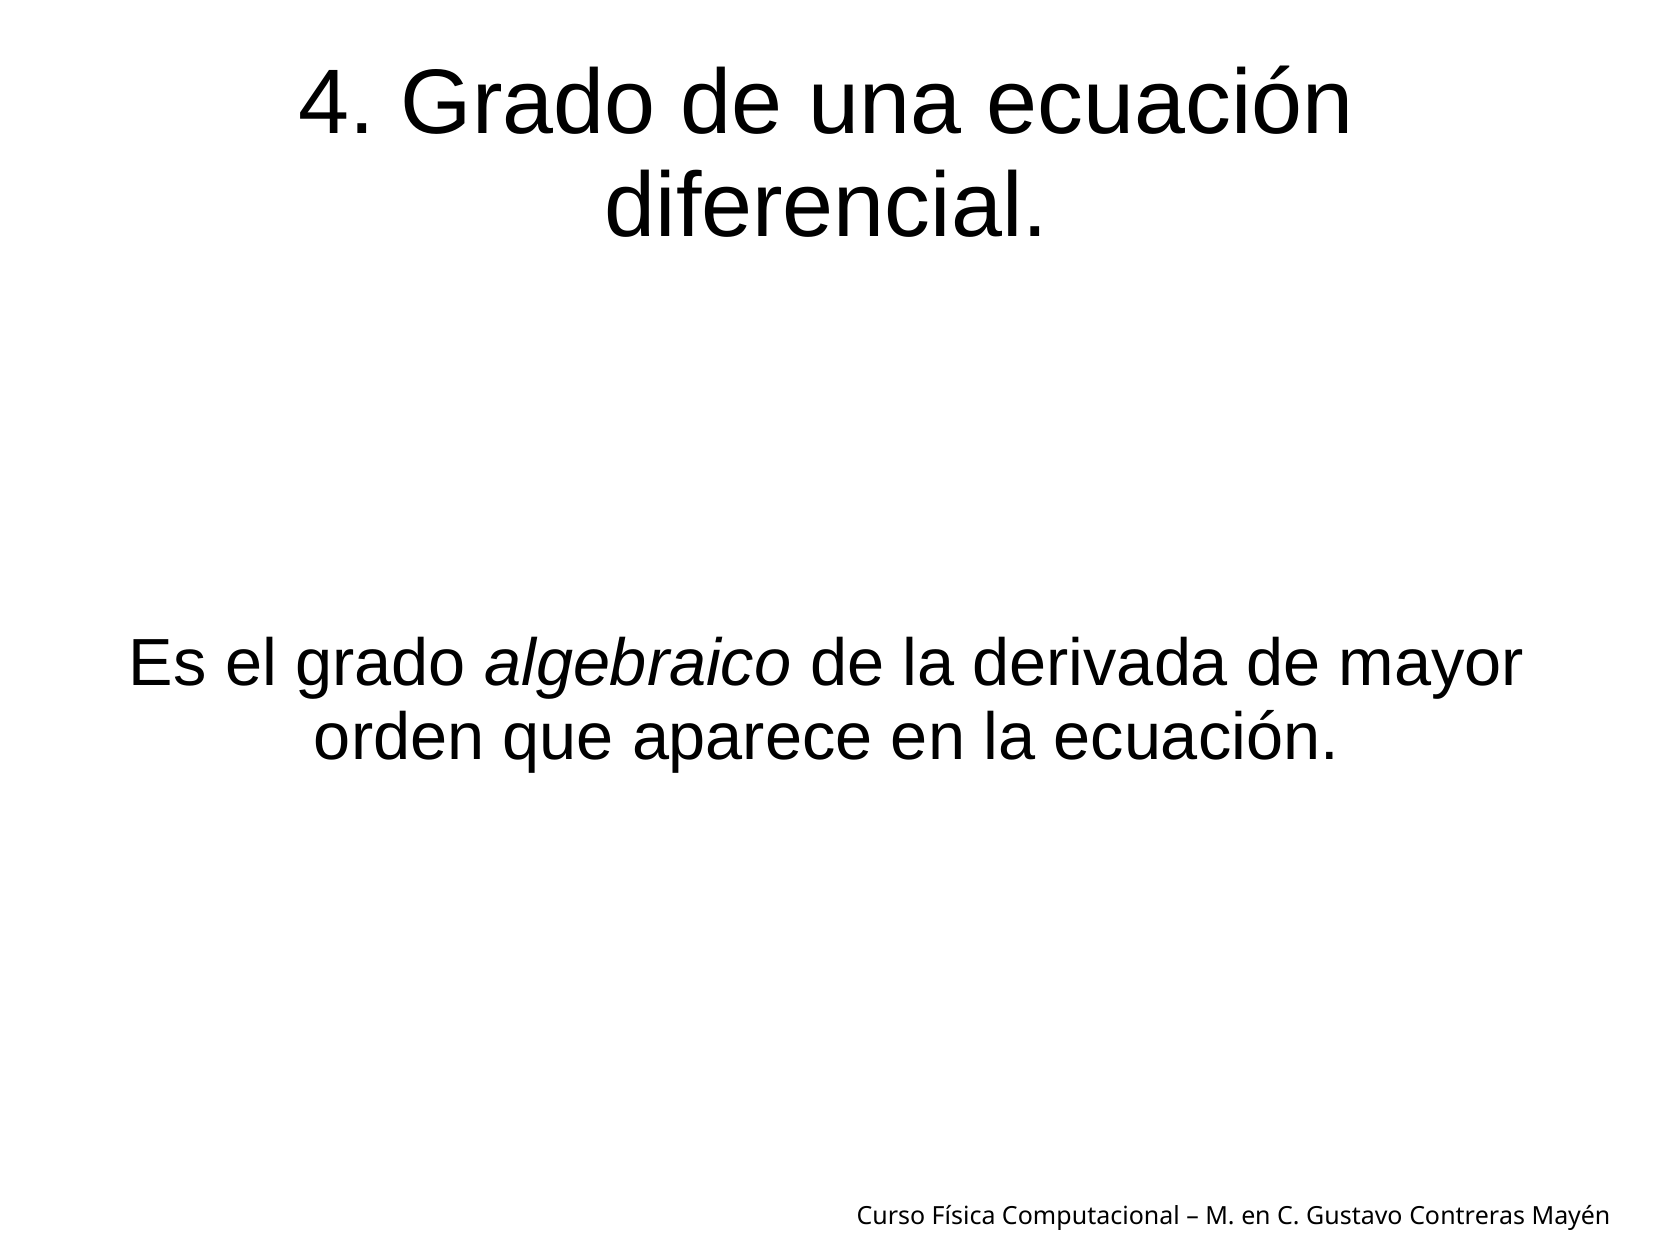

# 4. Grado de una ecuación diferencial.
Es el grado algebraico de la derivada de mayor orden que aparece en la ecuación.